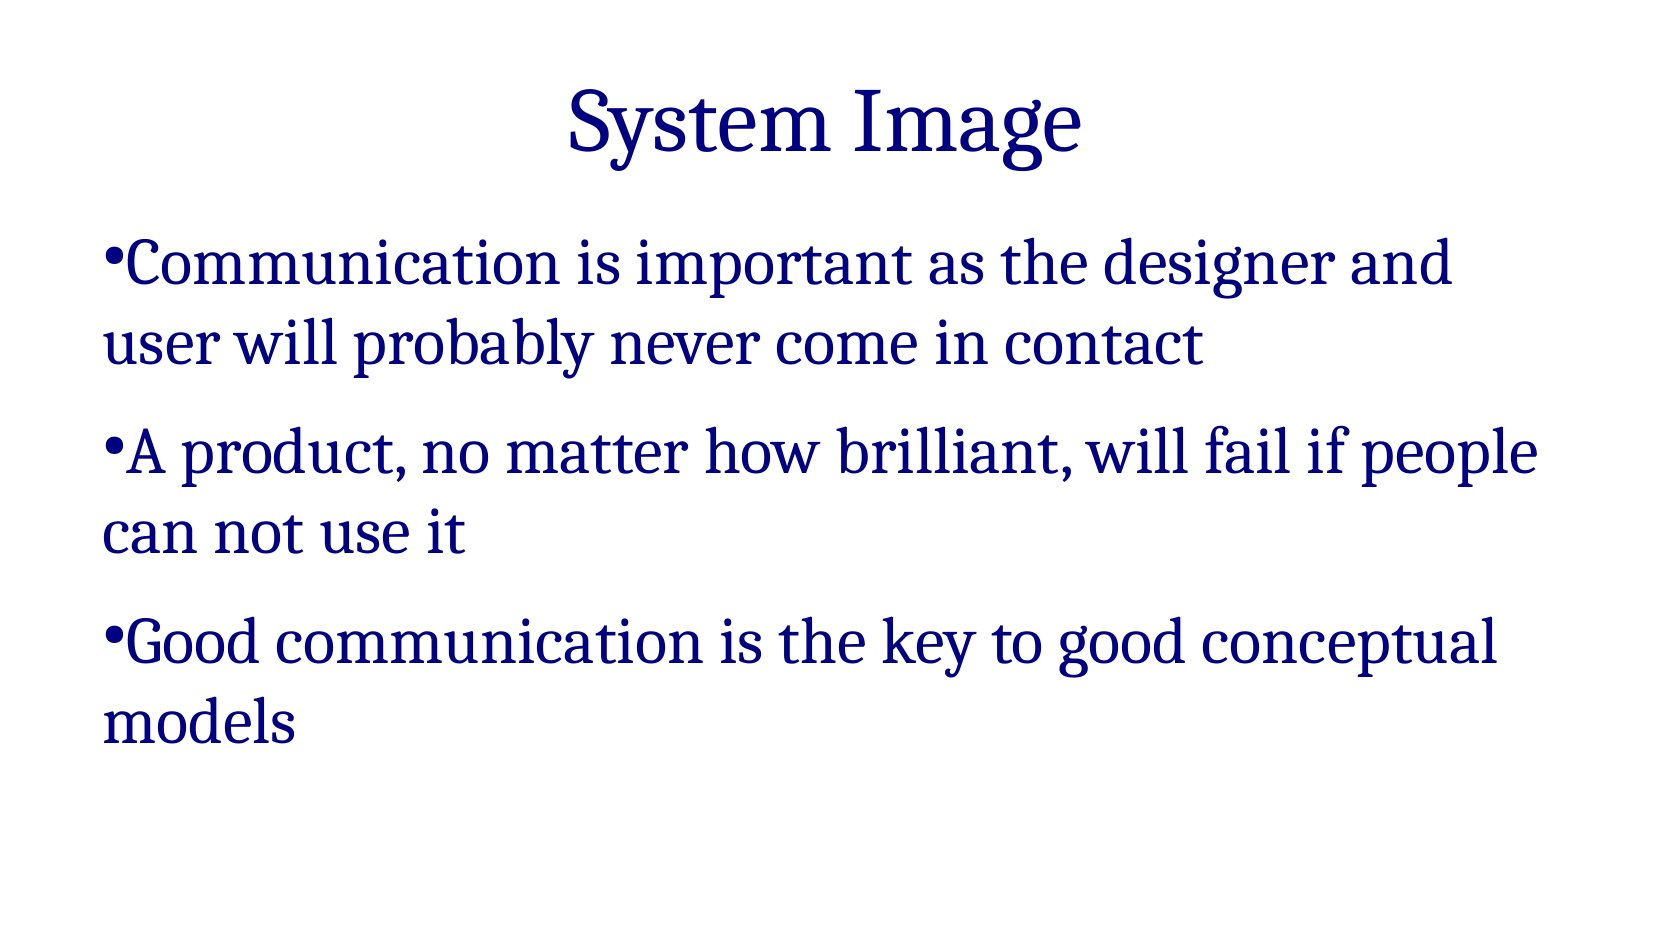

# System Image
Communication is important as the designer and user will probably never come in contact
A product, no matter how brilliant, will fail if people can not use it
Good communication is the key to good conceptual models